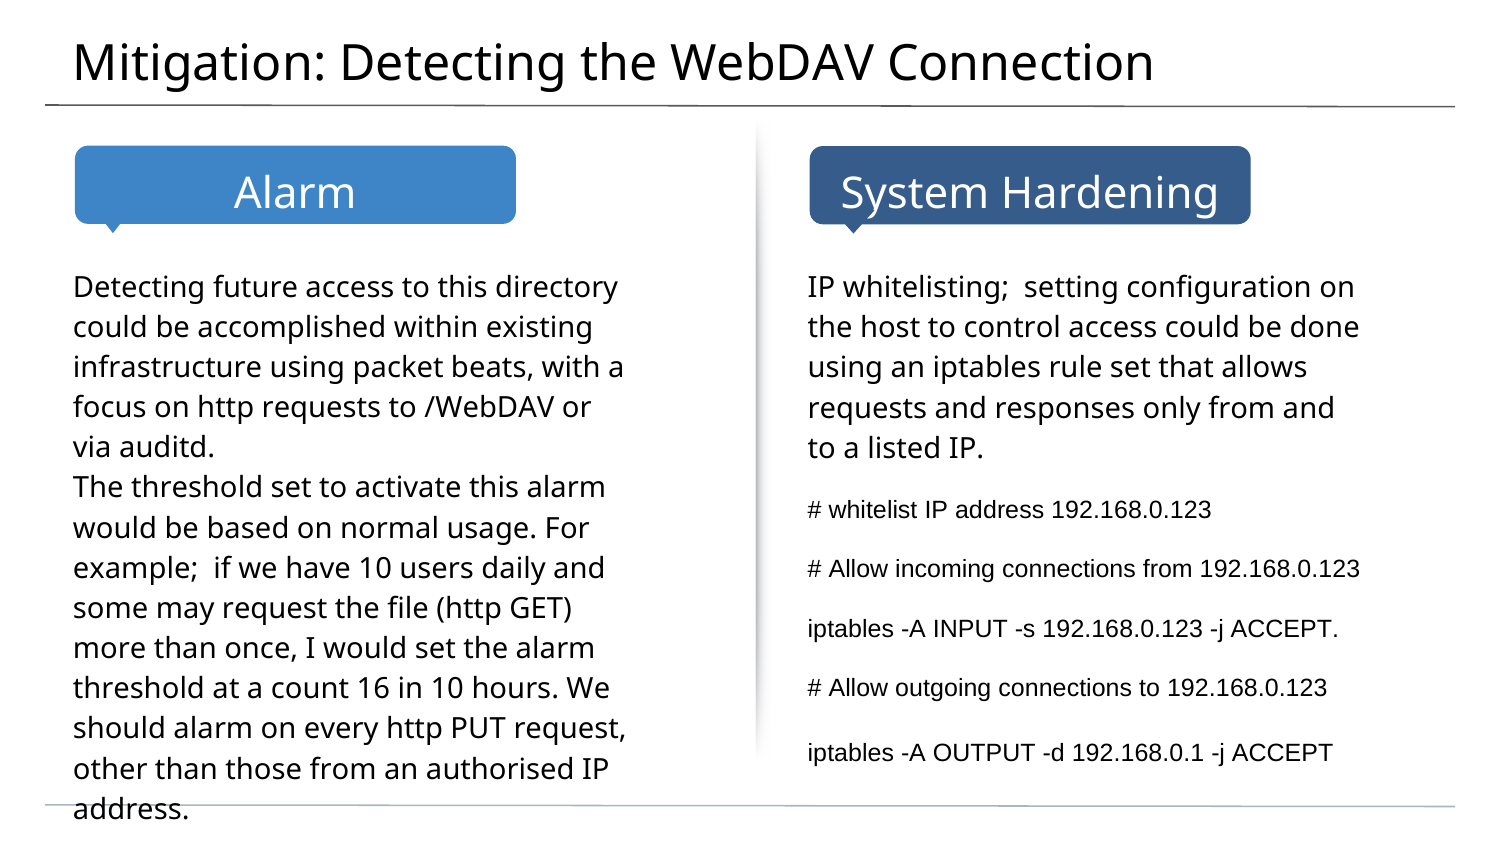

# Mitigation: Detecting the WebDAV Connection
Detecting future access to this directory could be accomplished within existing infrastructure using packet beats, with a focus on http requests to /WebDAV or via auditd.
The threshold set to activate this alarm would be based on normal usage. For example; if we have 10 users daily and some may request the file (http GET) more than once, I would set the alarm threshold at a count 16 in 10 hours. We should alarm on every http PUT request, other than those from an authorised IP address.
IP whitelisting; setting configuration on the host to control access could be done using an iptables rule set that allows requests and responses only from and to a listed IP.
# whitelist IP address 192.168.0.123
# Allow incoming connections from 192.168.0.123
iptables -A INPUT -s 192.168.0.123 -j ACCEPT.
# Allow outgoing connections to 192.168.0.123
iptables -A OUTPUT -d 192.168.0.1 -j ACCEPT